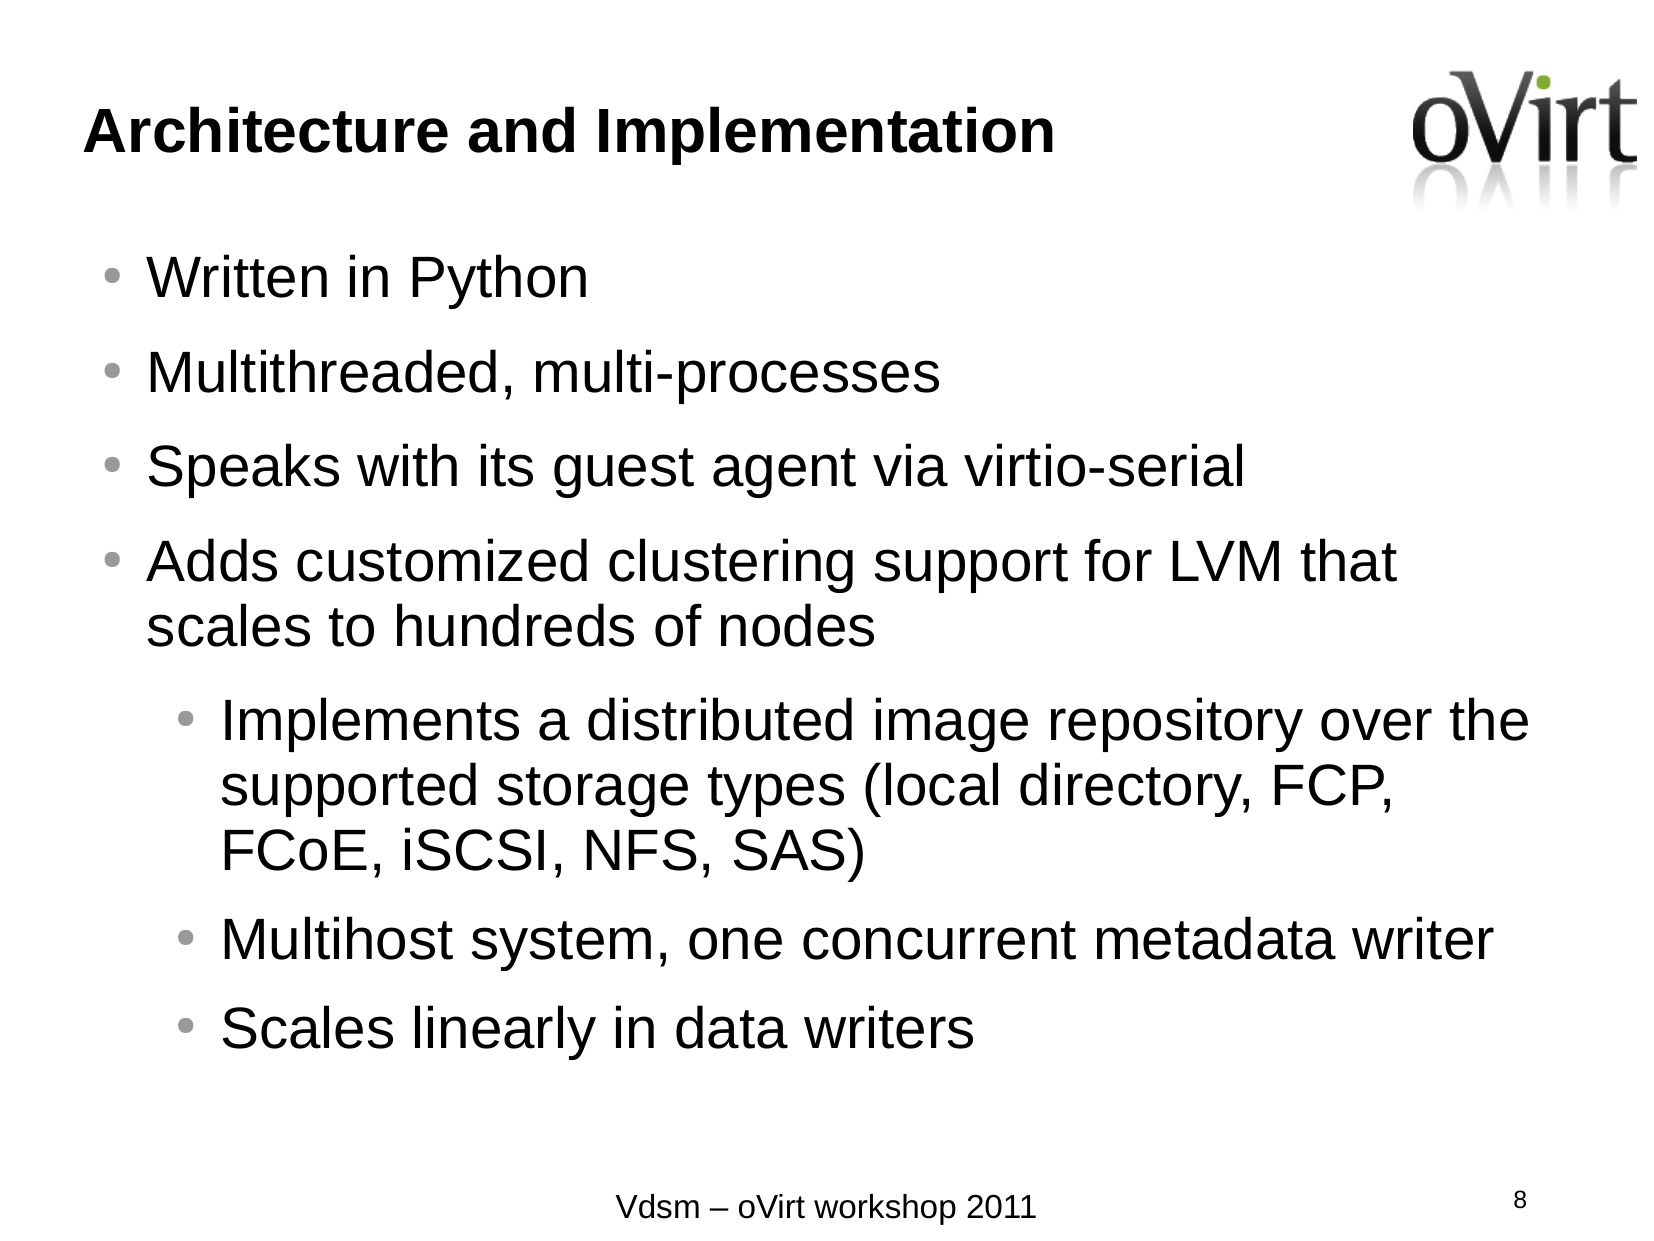

# Architecture and Implementation
Written in Python
Multithreaded, multi-processes
Speaks with its guest agent via virtio-serial
Adds customized clustering support for LVM that scales to hundreds of nodes
Implements a distributed image repository over the supported storage types (local directory, FCP, FCoE, iSCSI, NFS, SAS)
Multihost system, one concurrent metadata writer
Scales linearly in data writers